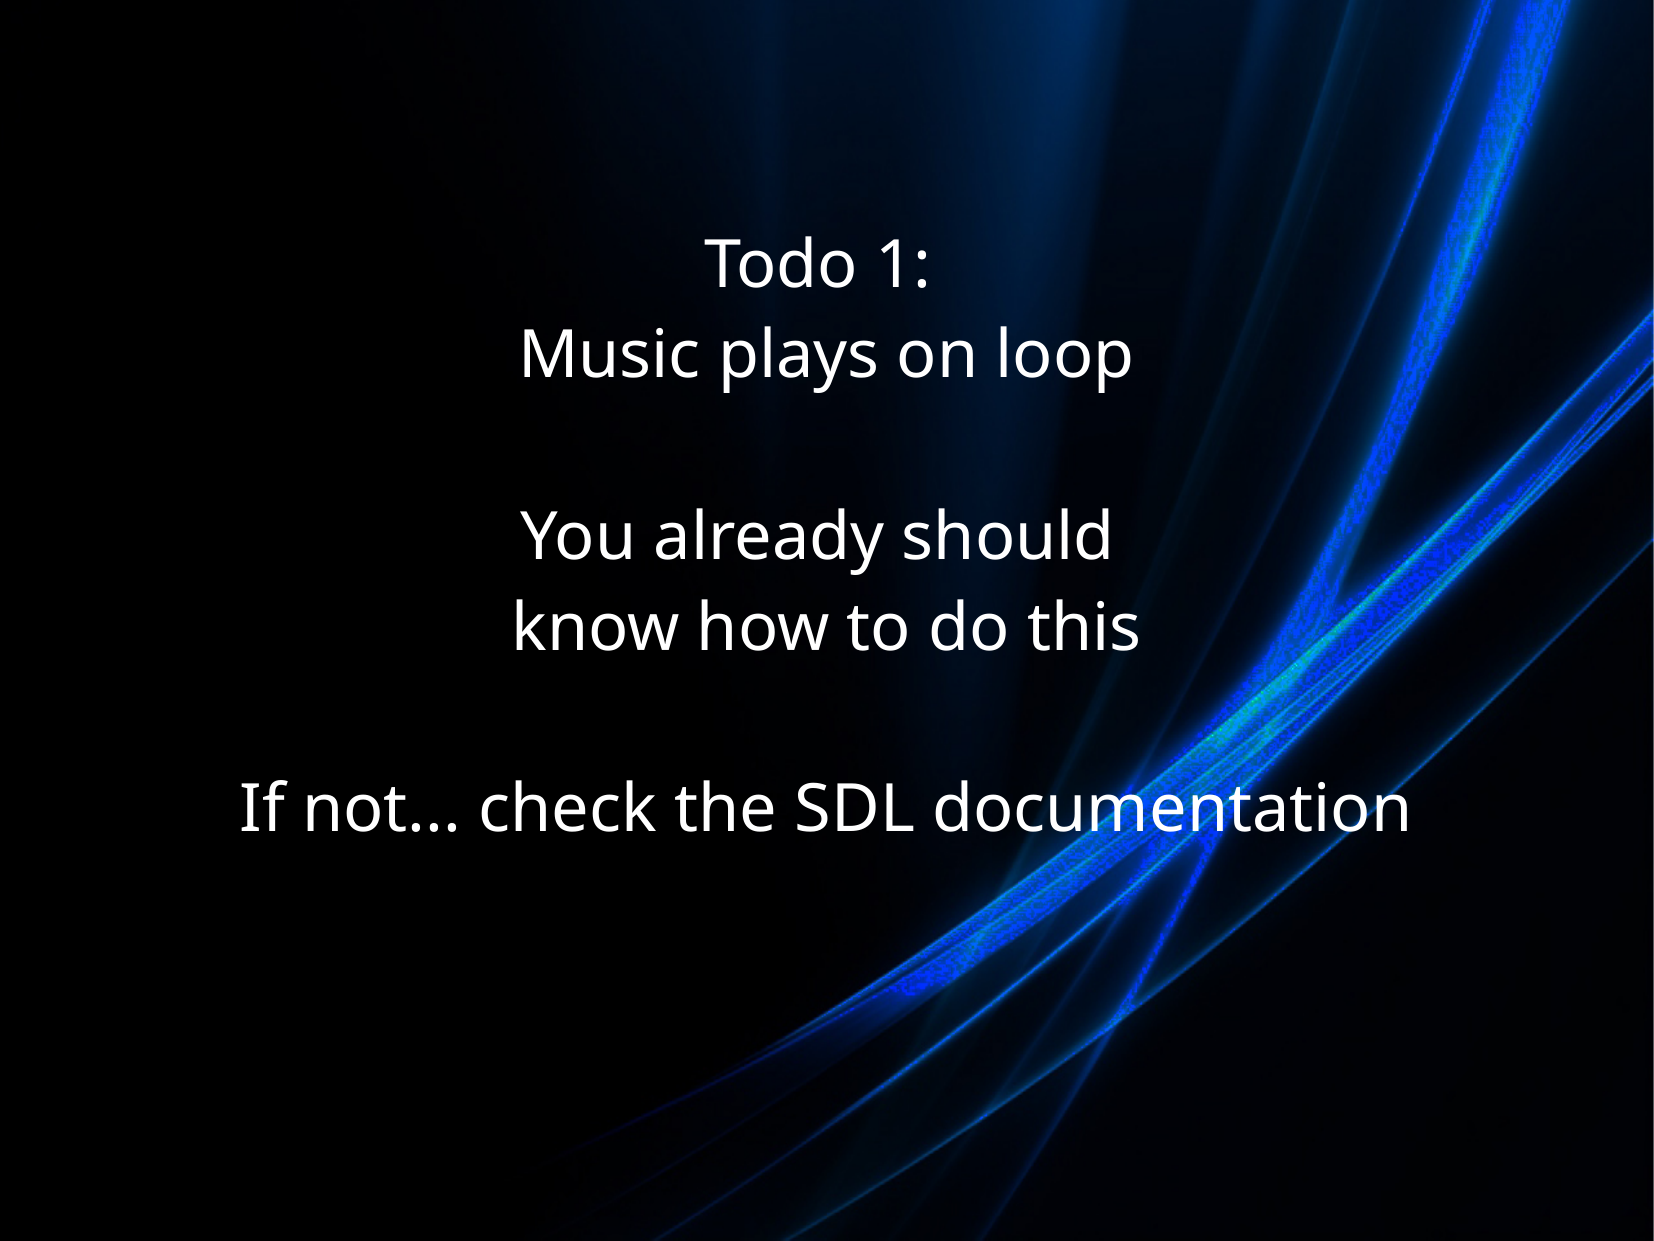

# Todo 1:
Music plays on loop
You already should
know how to do this
If not... check the SDL documentation